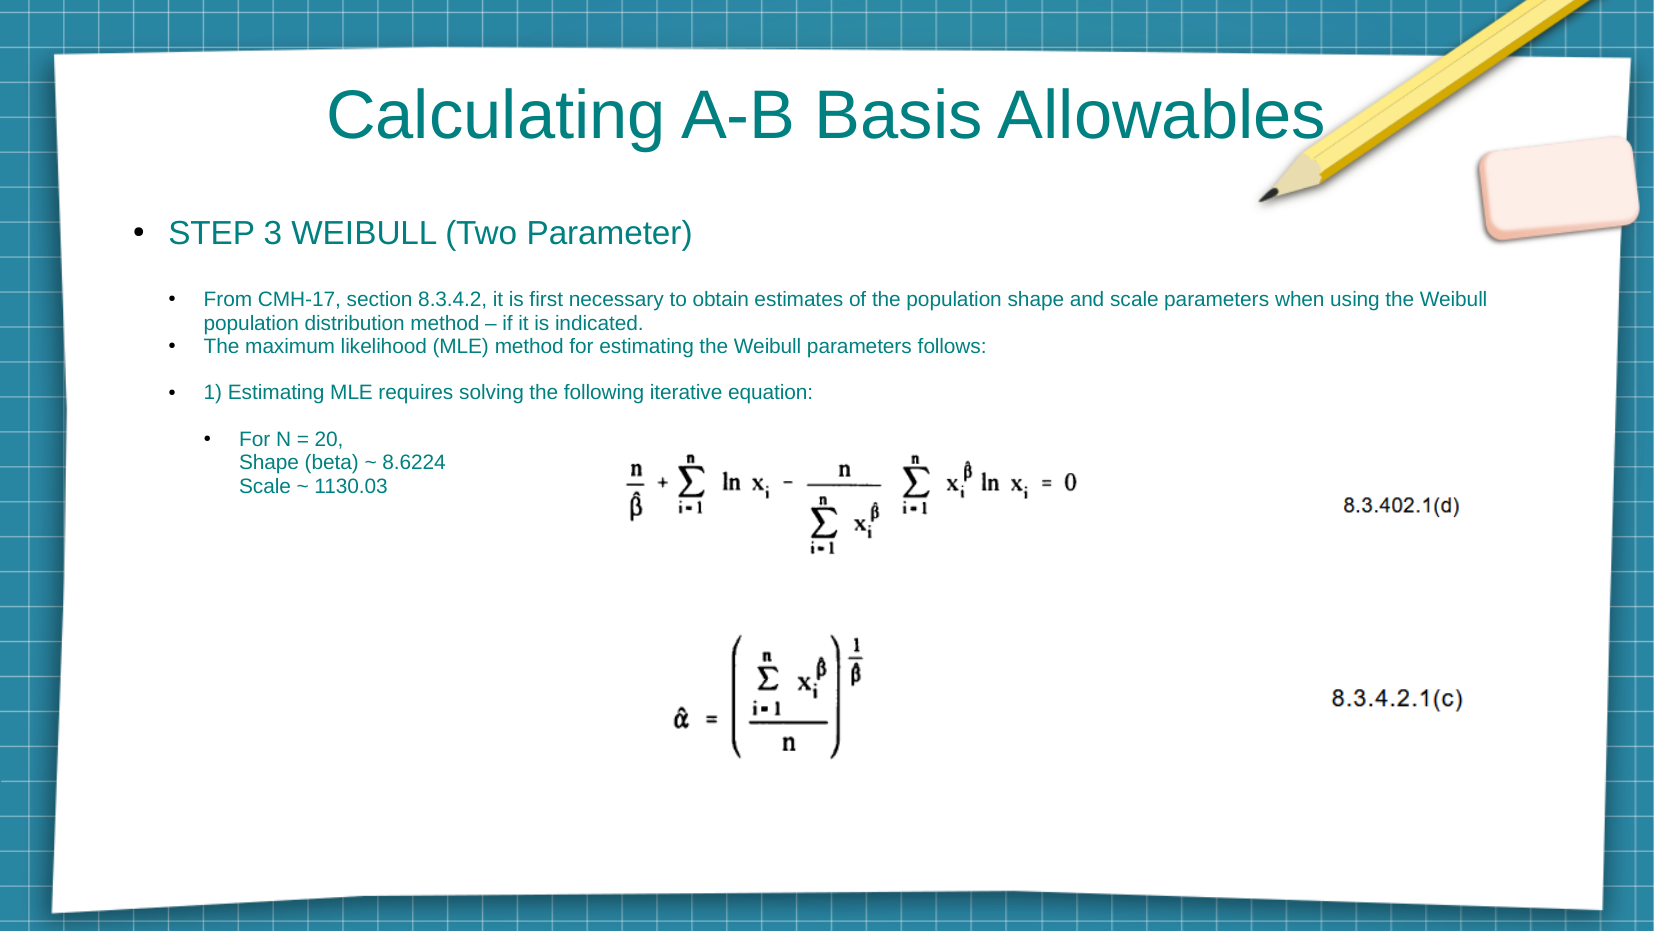

# Calculating A-B Basis Allowables
STEP 3 WEIBULL (Two Parameter)
From CMH-17, section 8.3.4.2, it is first necessary to obtain estimates of the population shape and scale parameters when using the Weibull population distribution method – if it is indicated.
The maximum likelihood (MLE) method for estimating the Weibull parameters follows:
1) Estimating MLE requires solving the following iterative equation:
For N = 20,
Shape (beta) ~ 8.6224
Scale ~ 1130.03